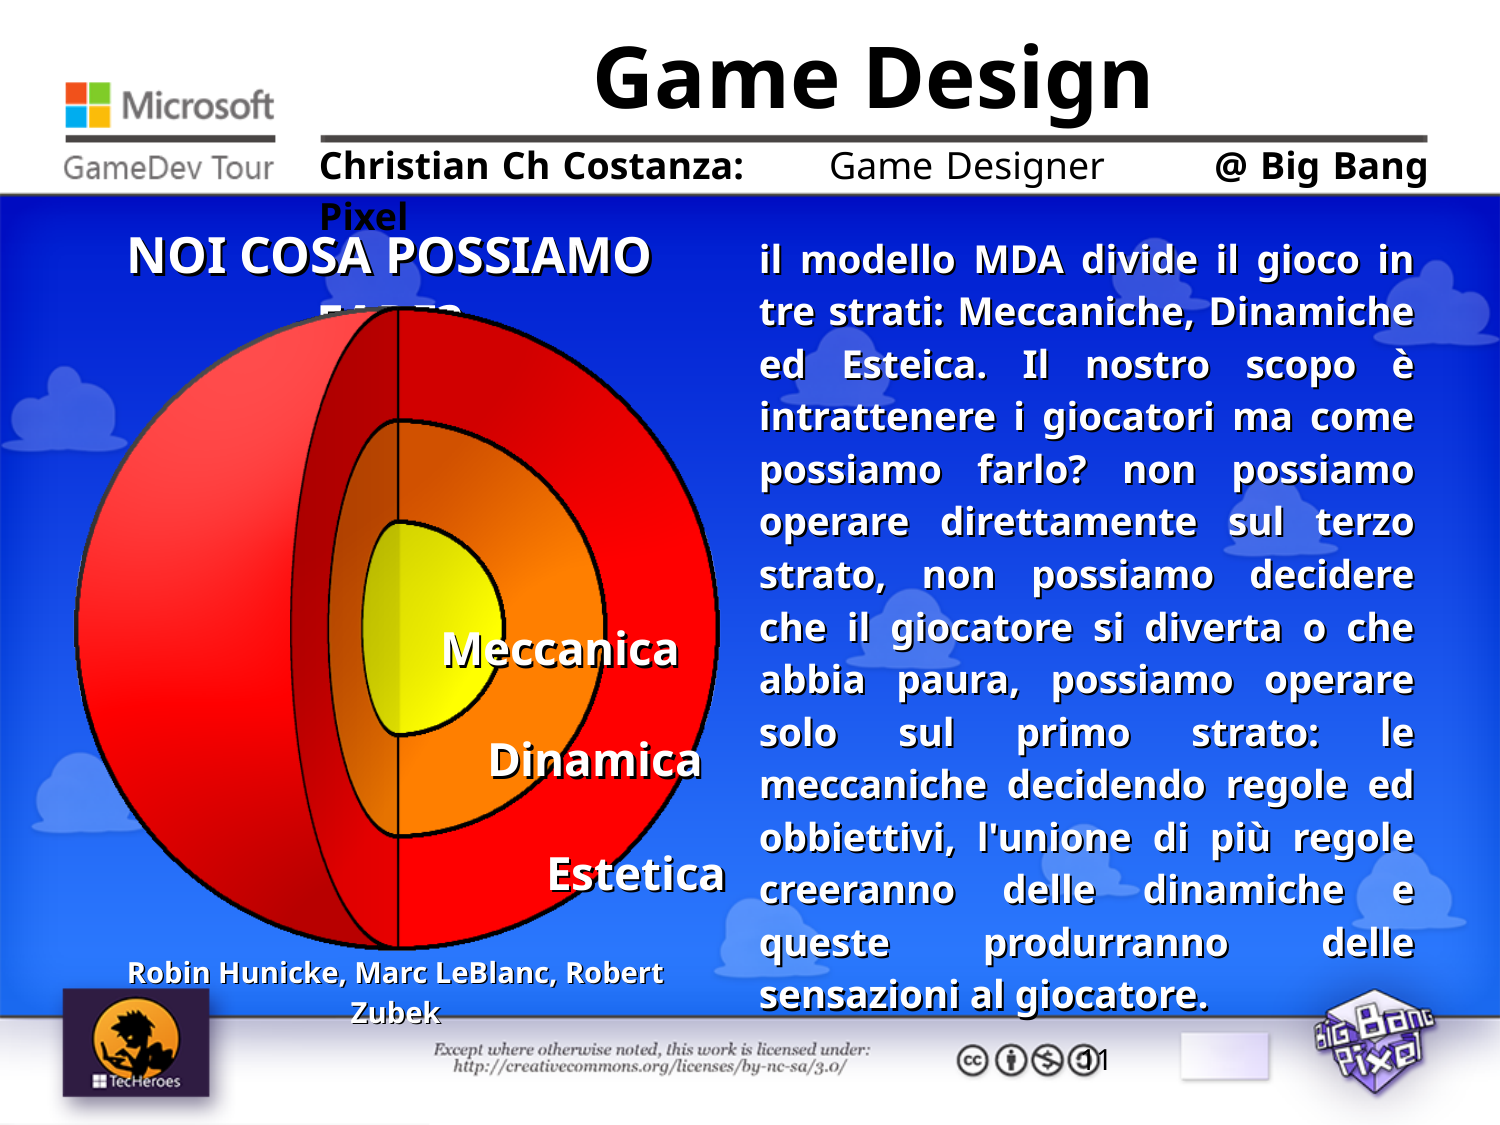

Game Design
Christian Ch Costanza: Game Designer @ Big Bang Pixel
NOI COSA POSSIAMO FARE?
il modello MDA divide il gioco in tre strati: Meccaniche, Dinamiche ed Esteica. Il nostro scopo è intrattenere i giocatori ma come possiamo farlo? non possiamo operare direttamente sul terzo strato, non possiamo decidere che il giocatore si diverta o che abbia paura, possiamo operare solo sul primo strato: le meccaniche decidendo regole ed obbiettivi, l'unione di più regole creeranno delle dinamiche e queste produrranno delle sensazioni al giocatore.
Meccanica
Dinamica
Estetica
Robin Hunicke, Marc LeBlanc, Robert Zubek